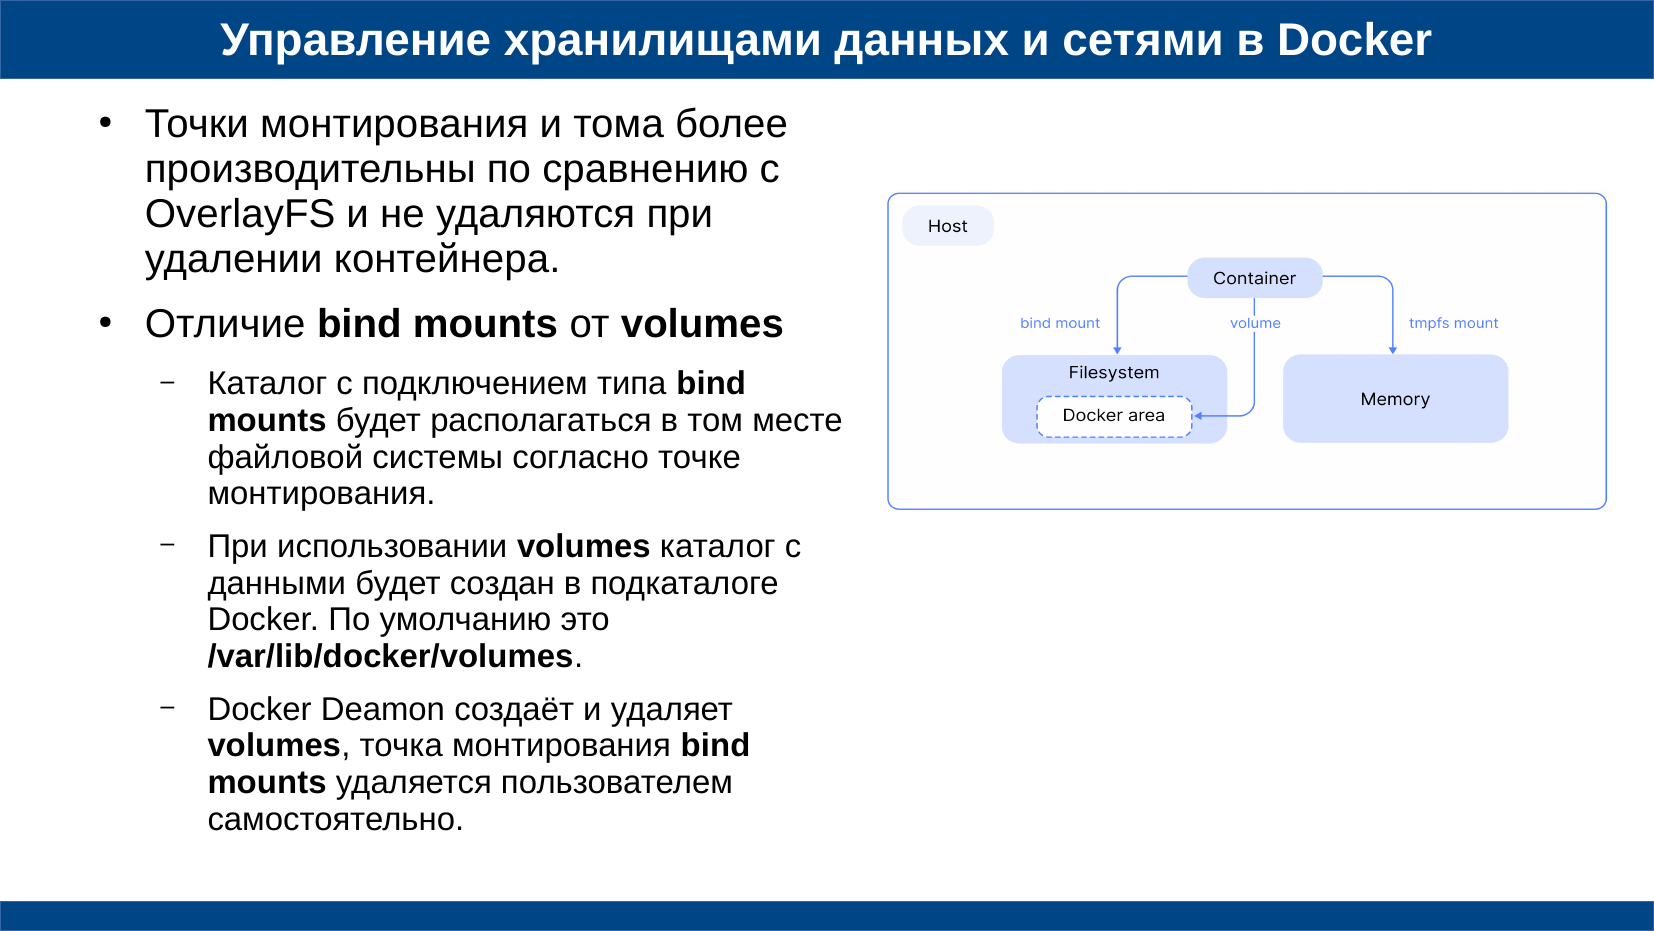

# Управление хранилищами данных и сетями в Docker
Точки монтирования и тома более производительны по сравнению с OverlayFS и не удаляются при удалении контейнера.
Отличие bind mounts от volumes
Каталог с подключением типа bind mounts будет располагаться в том месте файловой системы согласно точке монтирования.
При использовании volumes каталог с данными будет создан в подкаталоге Docker. По умолчанию это /var/lib/docker/volumes.
Docker Deamon создаёт и удаляет volumes, точка монтирования bind mounts удаляется пользователем самостоятельно.